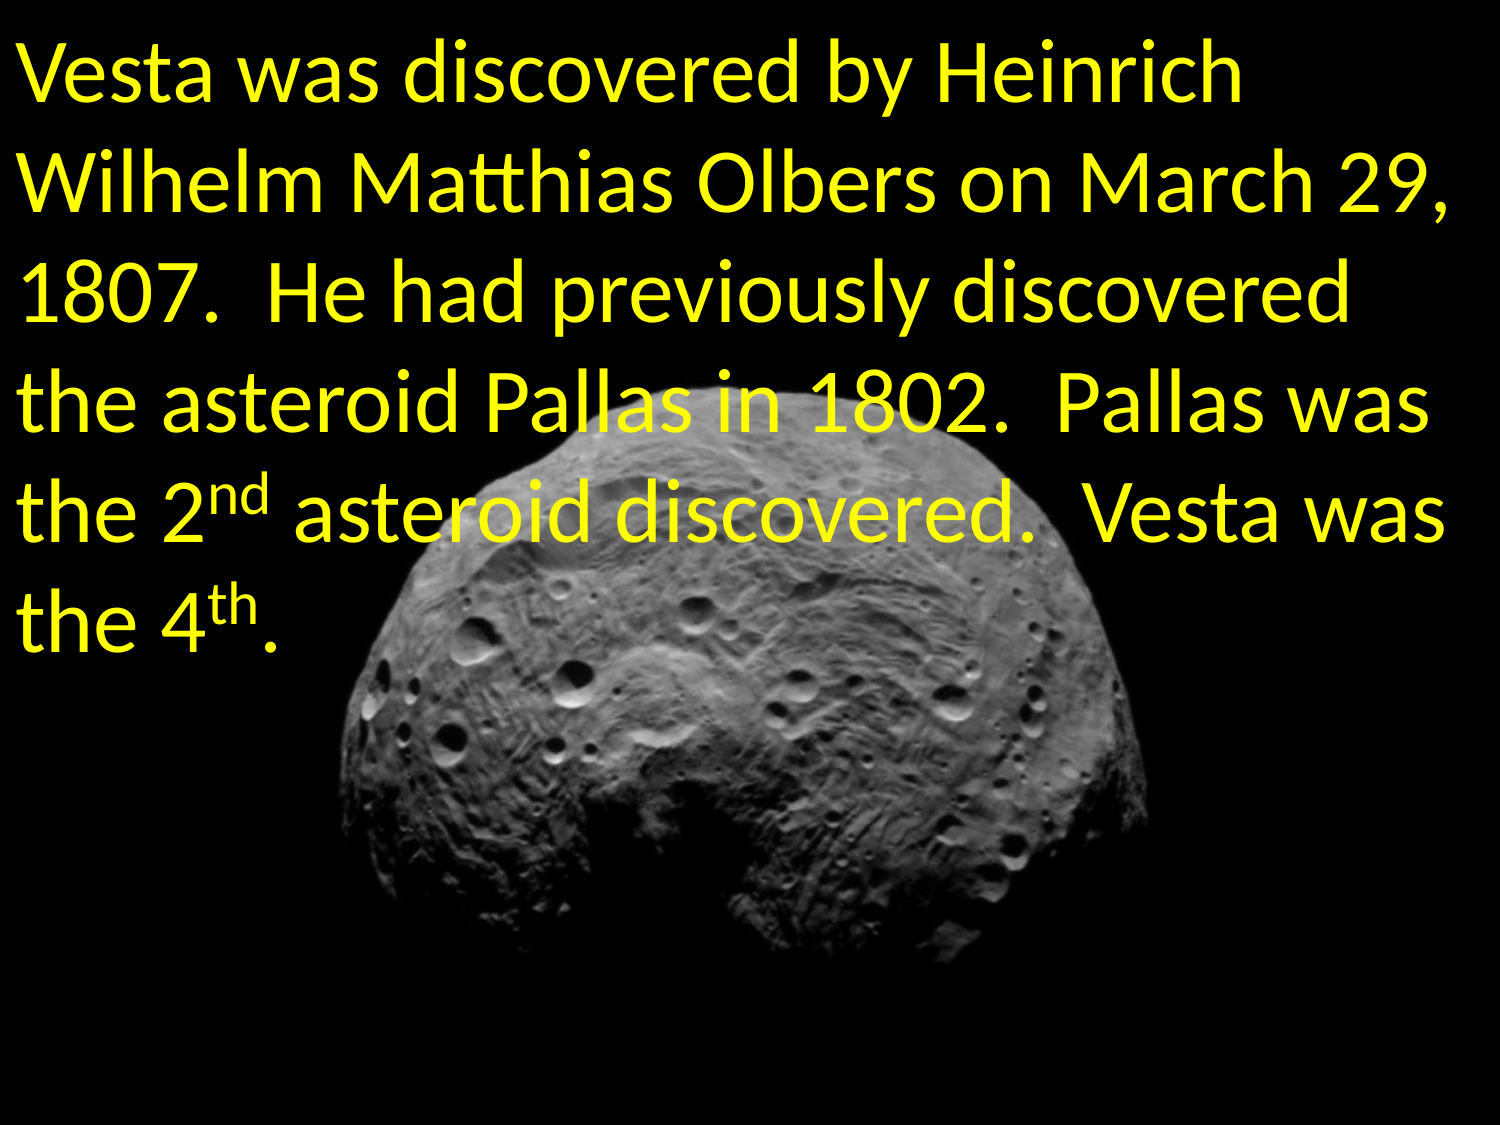

Vesta was discovered by Heinrich Wilhelm Matthias Olbers on March 29, 1807. He had previously discovered the asteroid Pallas in 1802. Pallas was the 2nd asteroid discovered. Vesta was the 4th.